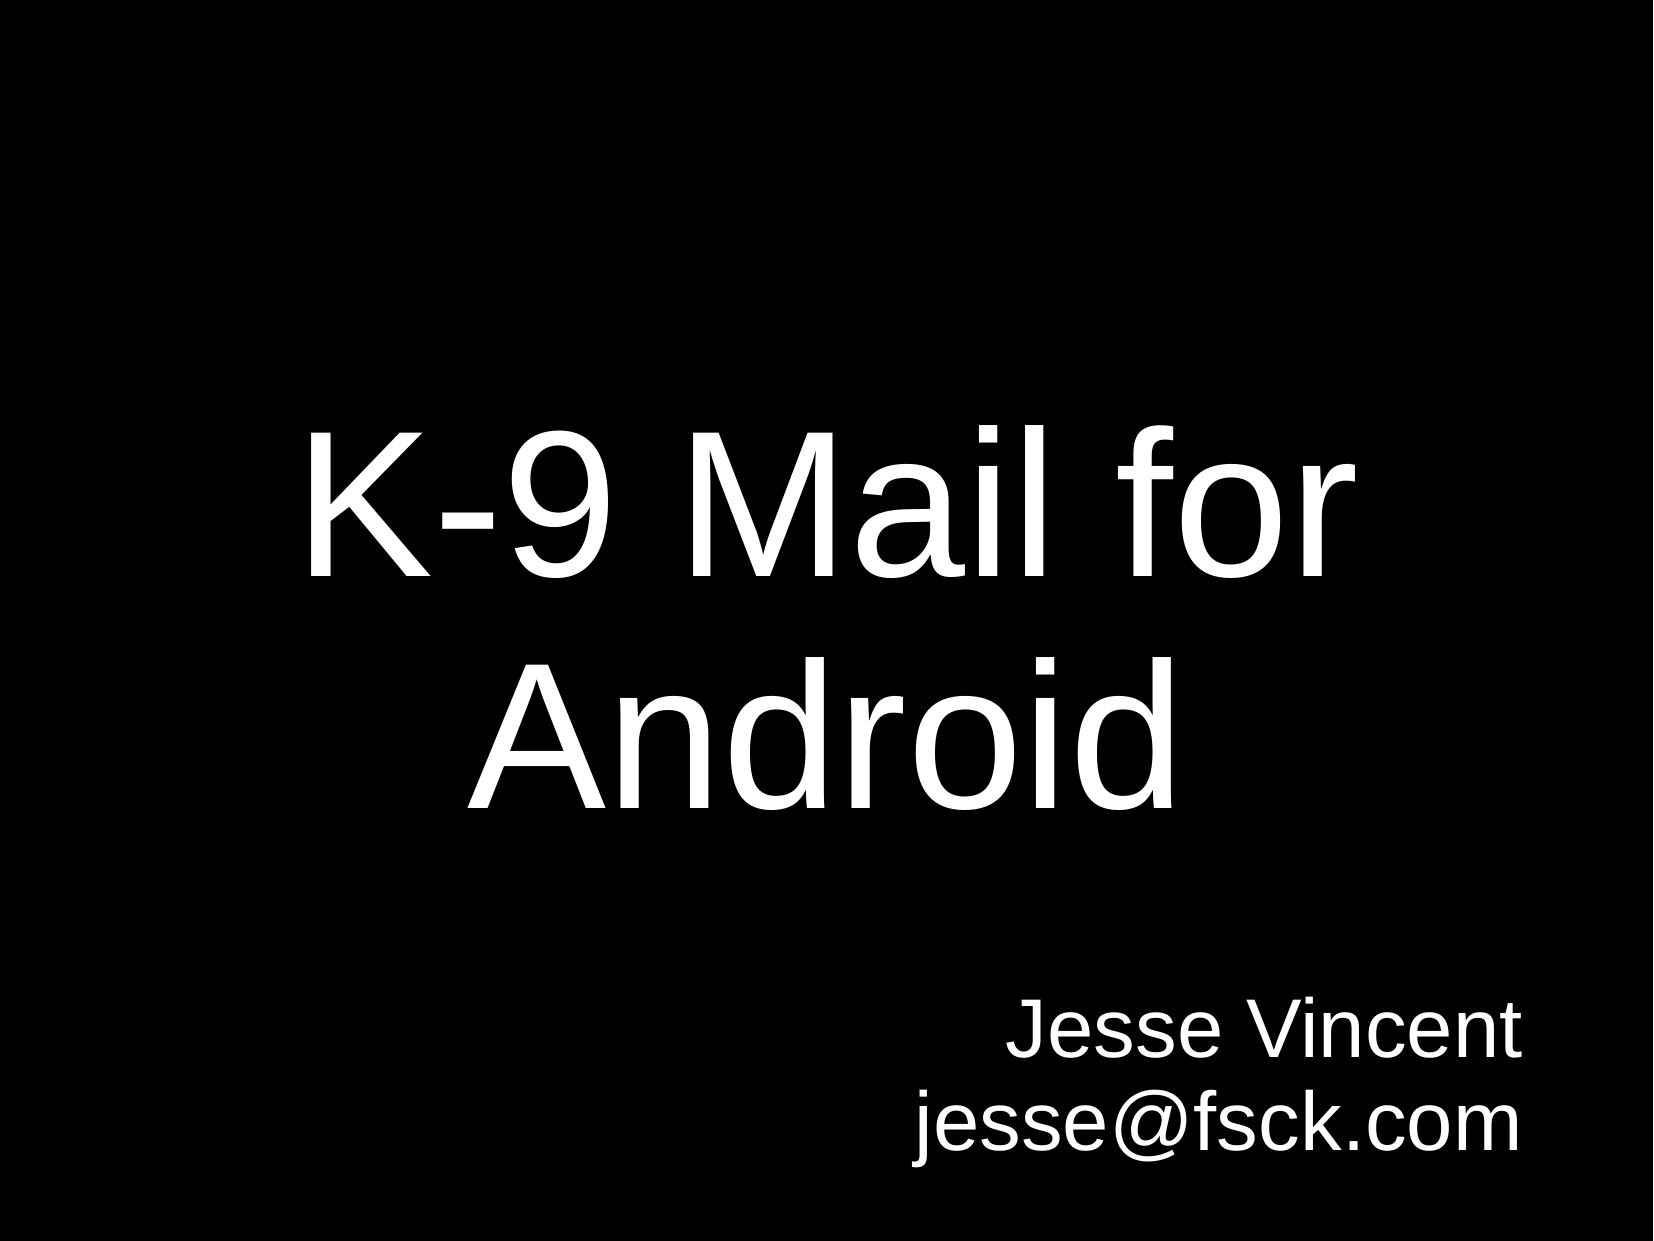

# K-9 Mail for Android
Jesse Vincent
jesse@fsck.com